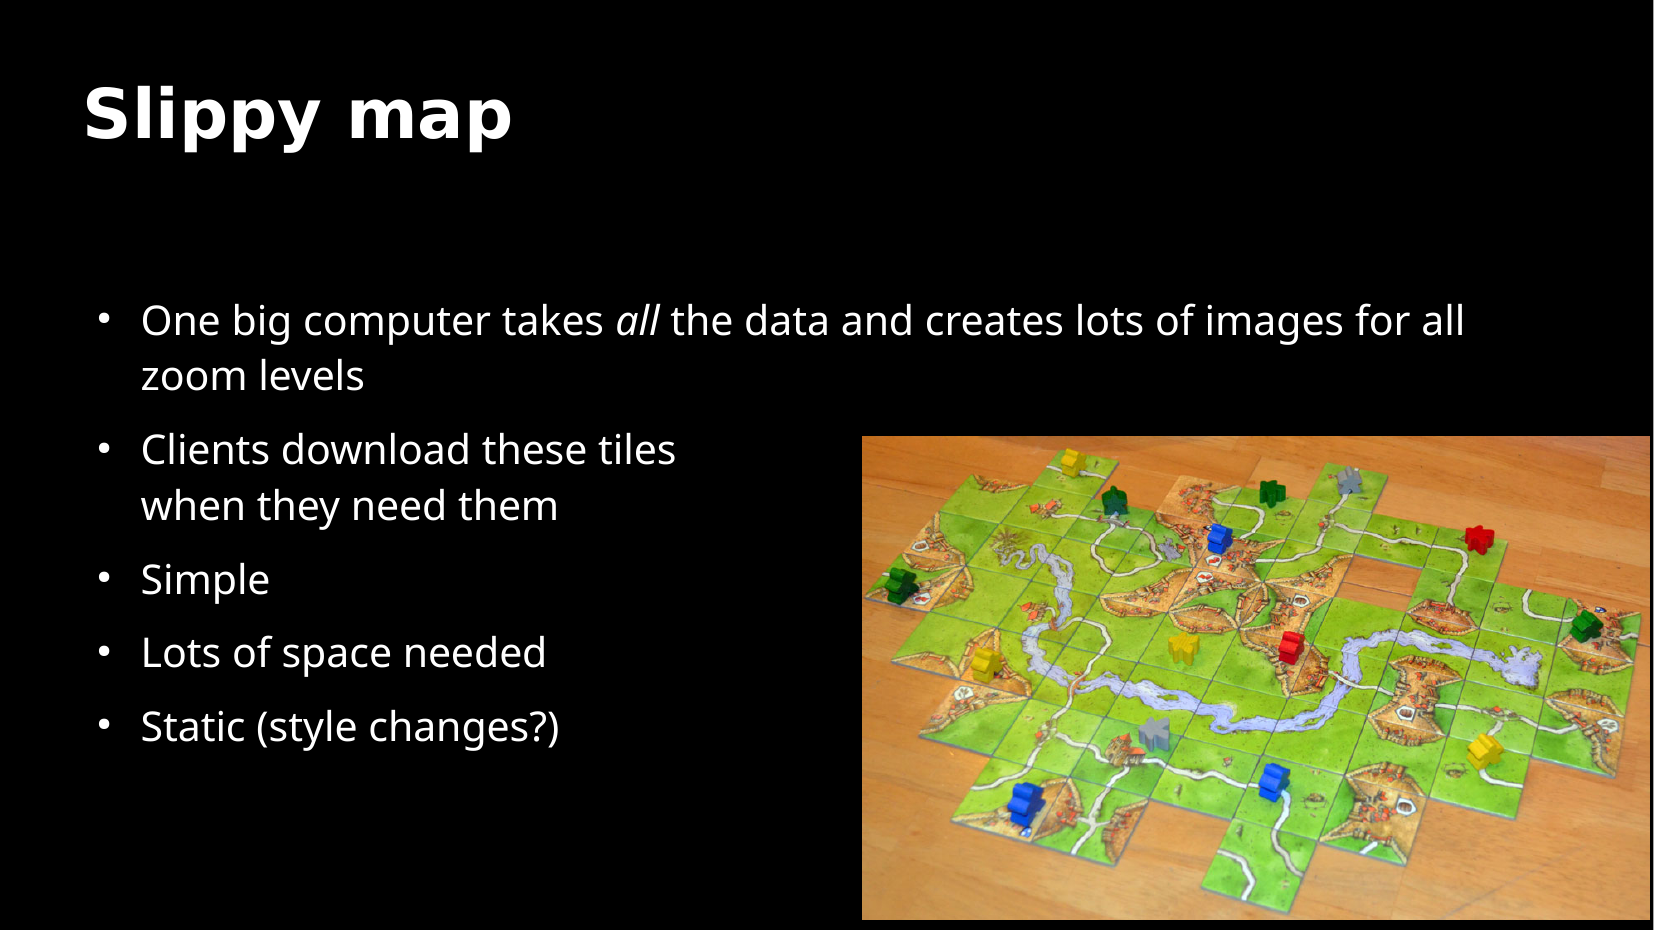

# Slippy map
One big computer takes all the data and creates lots of images for all zoom levels
Clients download these tiles
when they need them
Simple
Lots of space needed
Static (style changes?)